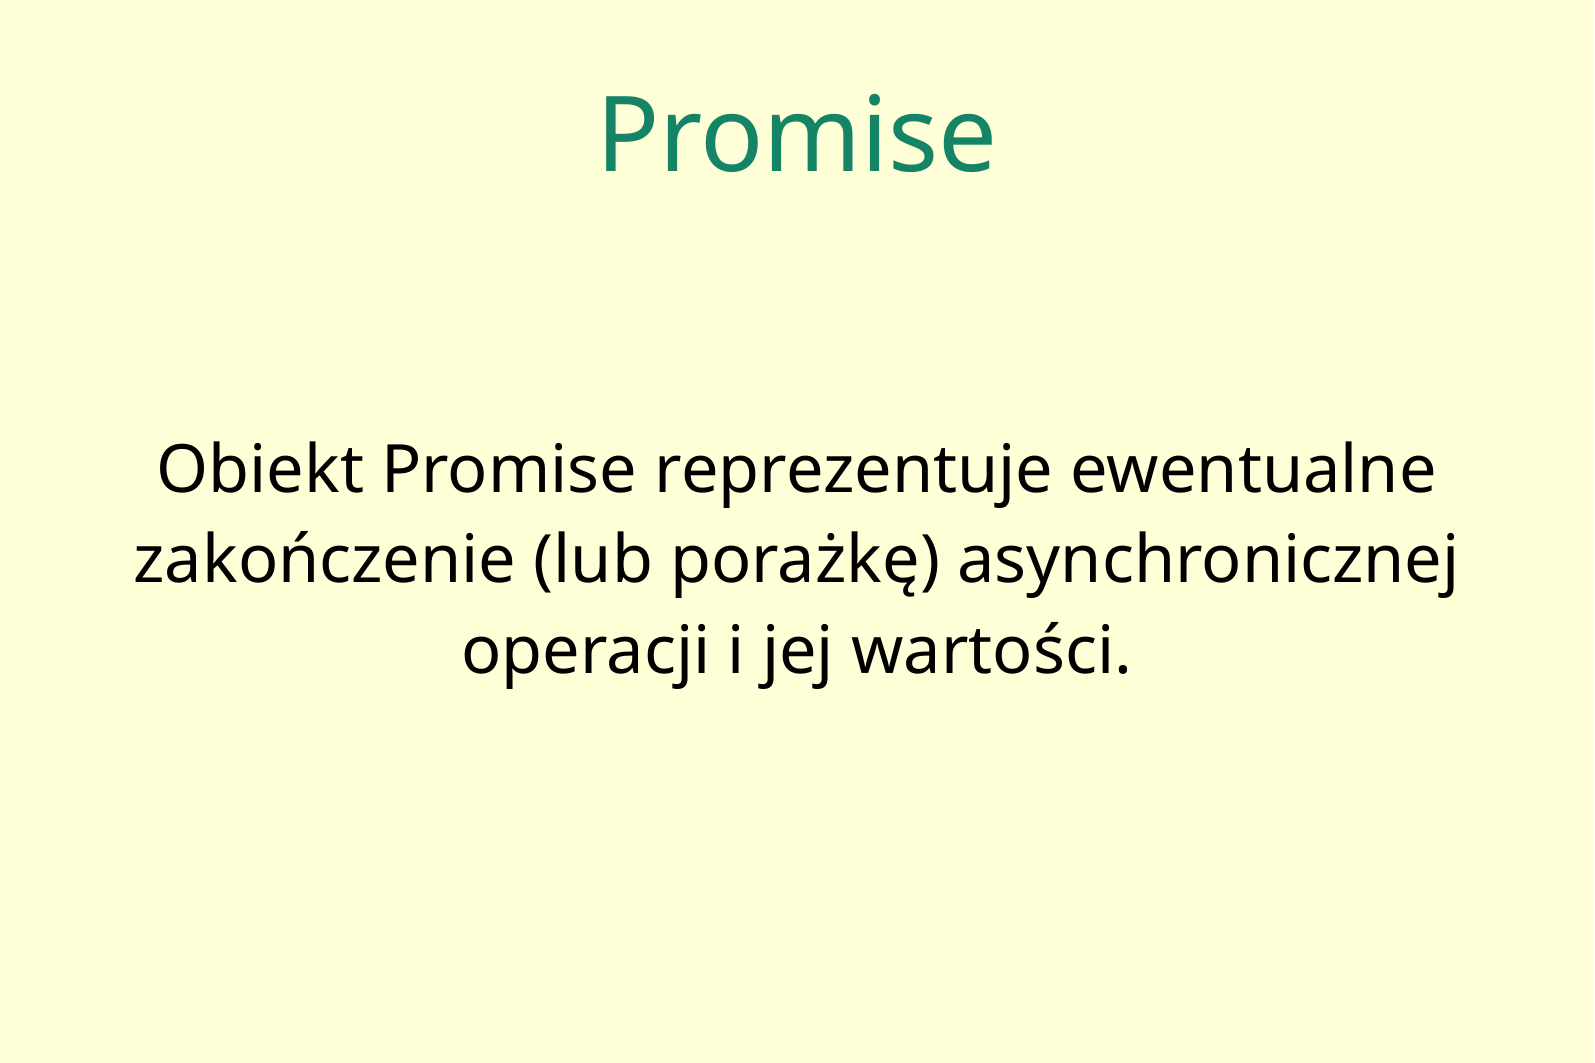

# Promise
Obiekt Promise reprezentuje ewentualne zakończenie (lub porażkę) asynchronicznej operacji i jej wartości.